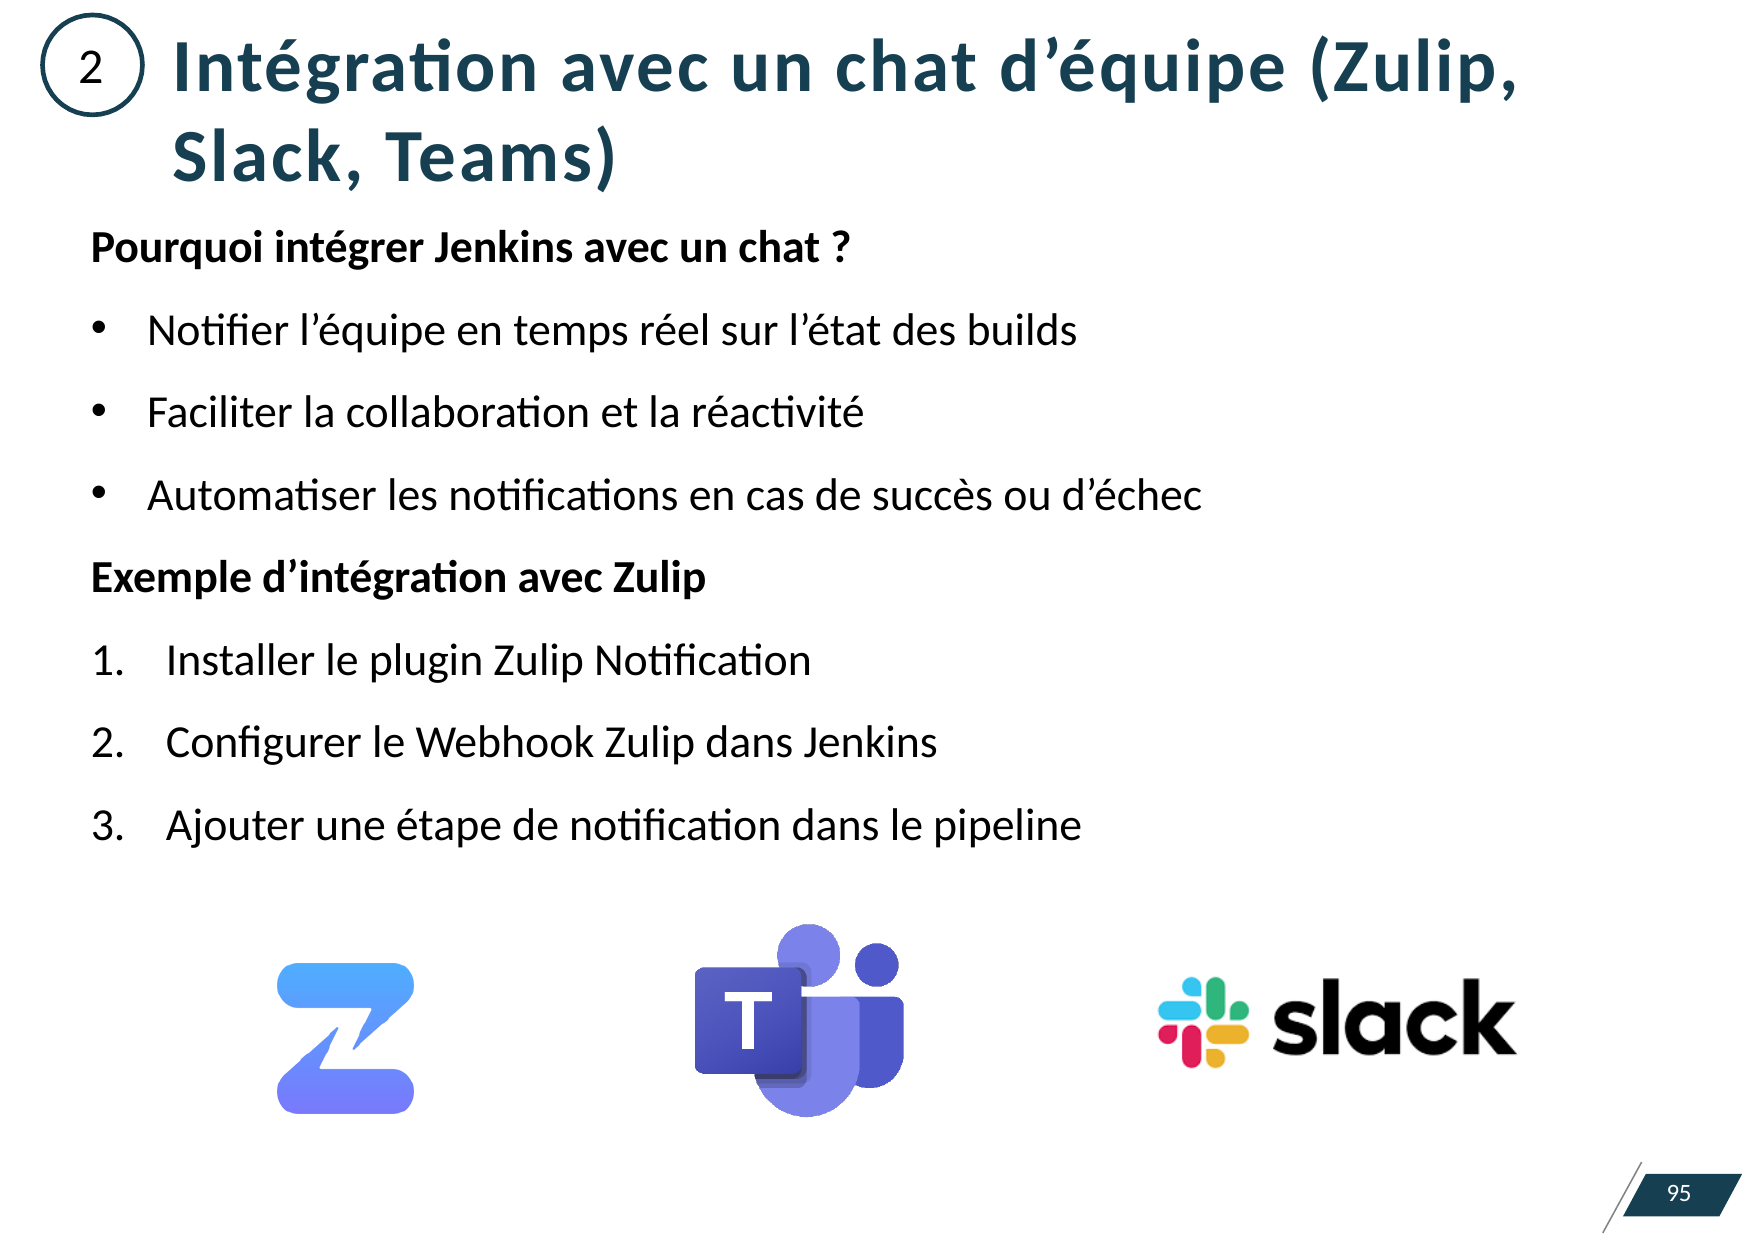

# Intégration avec un chat d’équipe (Zulip, Slack, Teams)
2
Pourquoi intégrer Jenkins avec un chat ?
Notifier l’équipe en temps réel sur l’état des builds
Faciliter la collaboration et la réactivité
Automatiser les notifications en cas de succès ou d’échec
Exemple d’intégration avec Zulip
Installer le plugin Zulip Notification
Configurer le Webhook Zulip dans Jenkins
Ajouter une étape de notification dans le pipeline
95